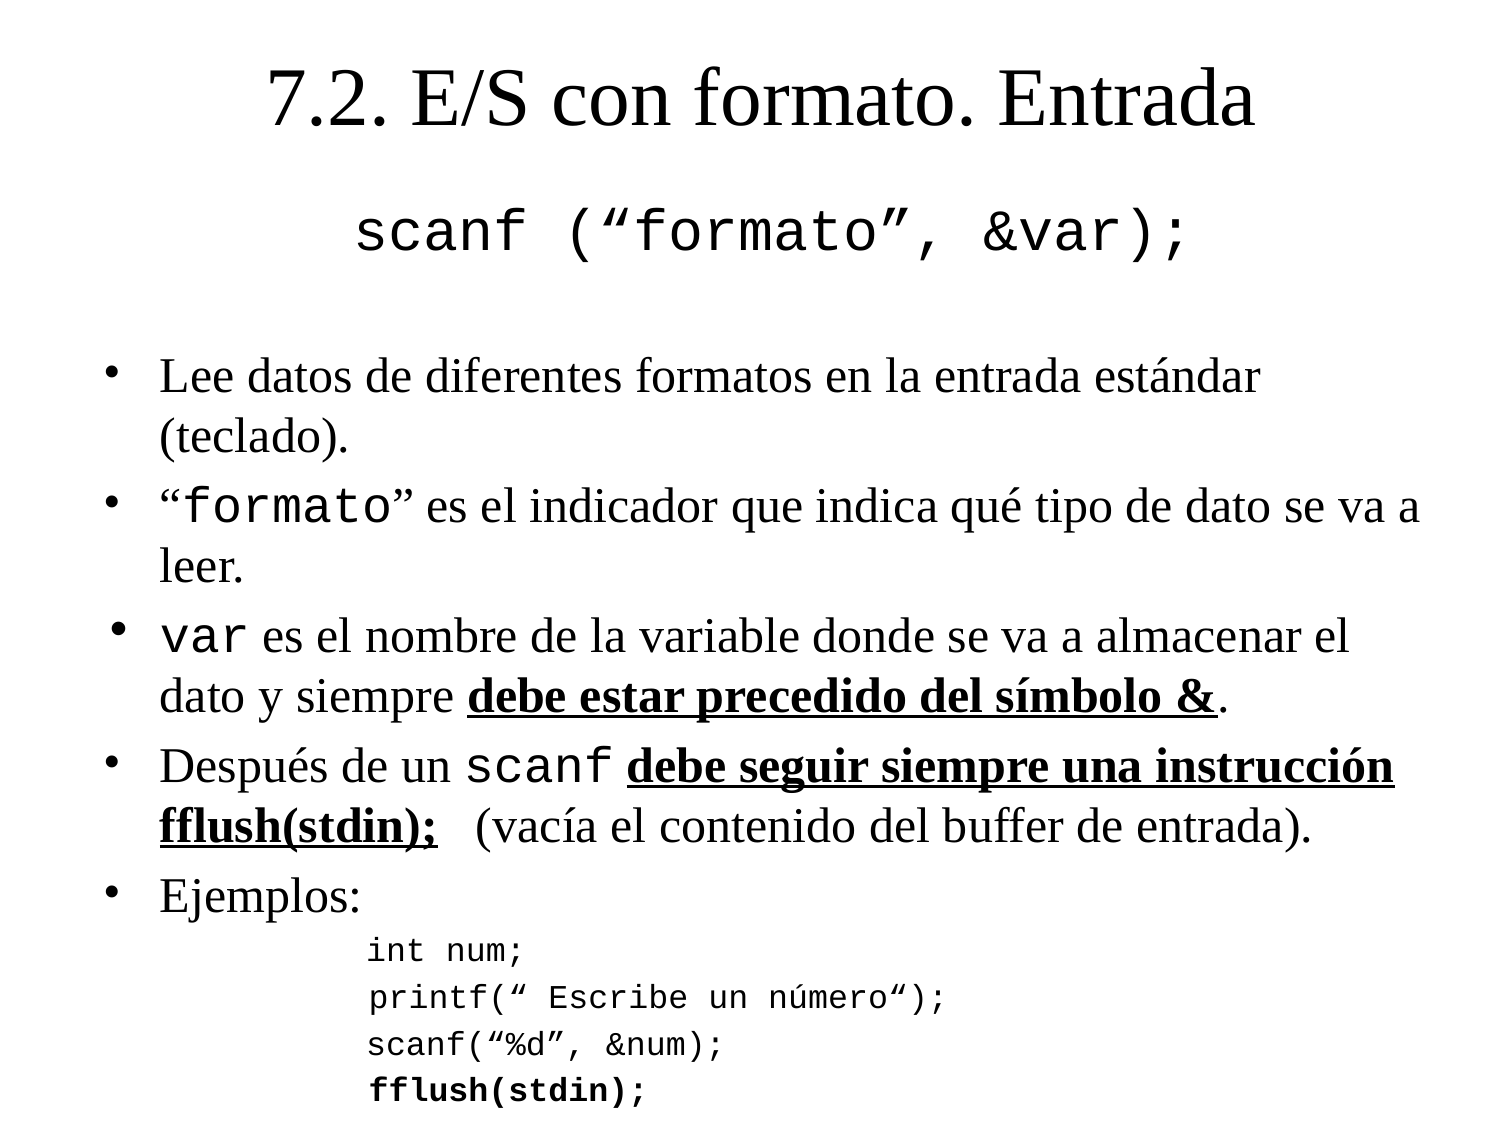

# 7.2. E/S con formato. Entrada
scanf (“formato”, &var);
Lee datos de diferentes formatos en la entrada estándar (teclado).
“formato” es el indicador que indica qué tipo de dato se va a leer.
var es el nombre de la variable donde se va a almacenar el dato y siempre debe estar precedido del símbolo &.
Después de un scanf debe seguir siempre una instrucción fflush(stdin); (vacía el contenido del buffer de entrada).
Ejemplos:
	int num;
 printf(“ Escribe un número“);
	scanf(“%d”, &num);
 fflush(stdin);